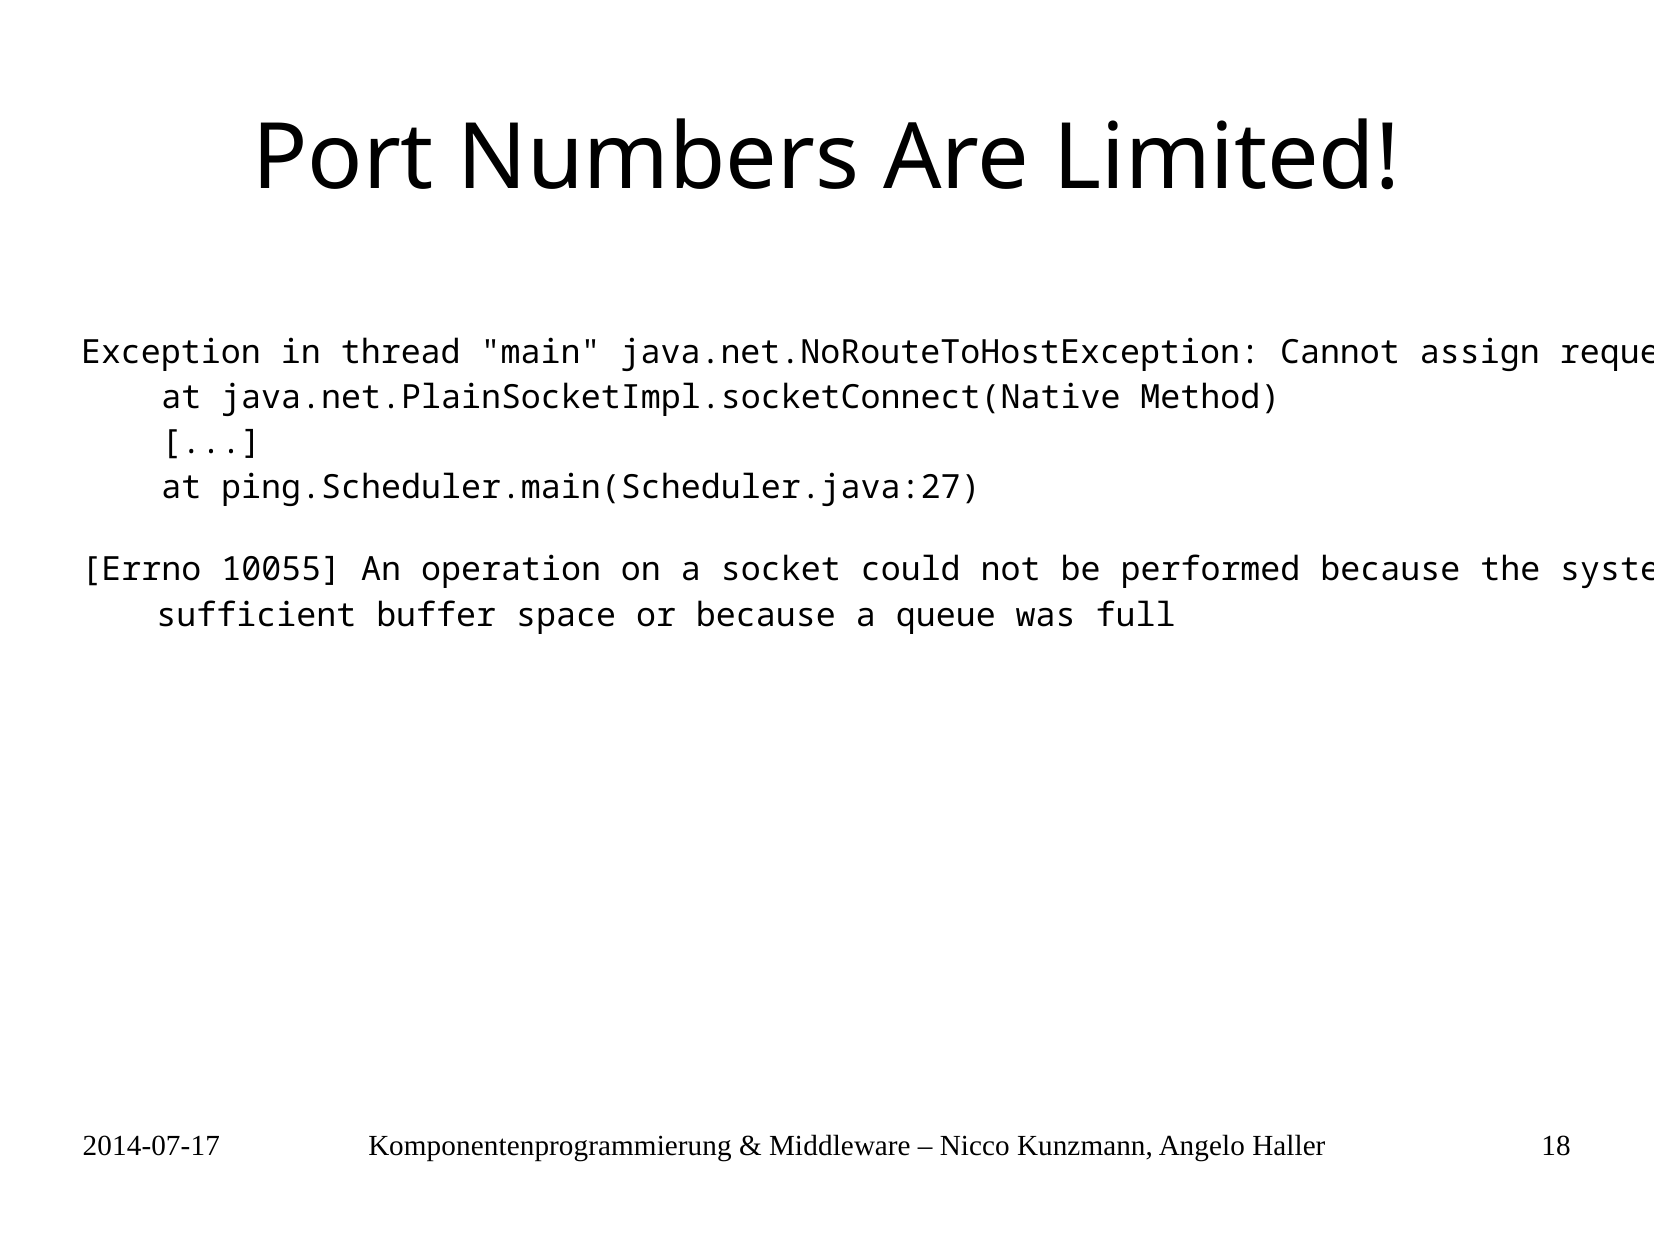

# Port Numbers Are Limited!
Exception in thread "main" java.net.NoRouteToHostException: Cannot assign requested address
 at java.net.PlainSocketImpl.socketConnect(Native Method)
 [...]
 at ping.Scheduler.main(Scheduler.java:27)
[Errno 10055] An operation on a socket could not be performed because the system lacked
	sufficient buffer space or because a queue was full
2014-07-17
Komponentenprogrammierung & Middleware – Nicco Kunzmann, Angelo Haller
18